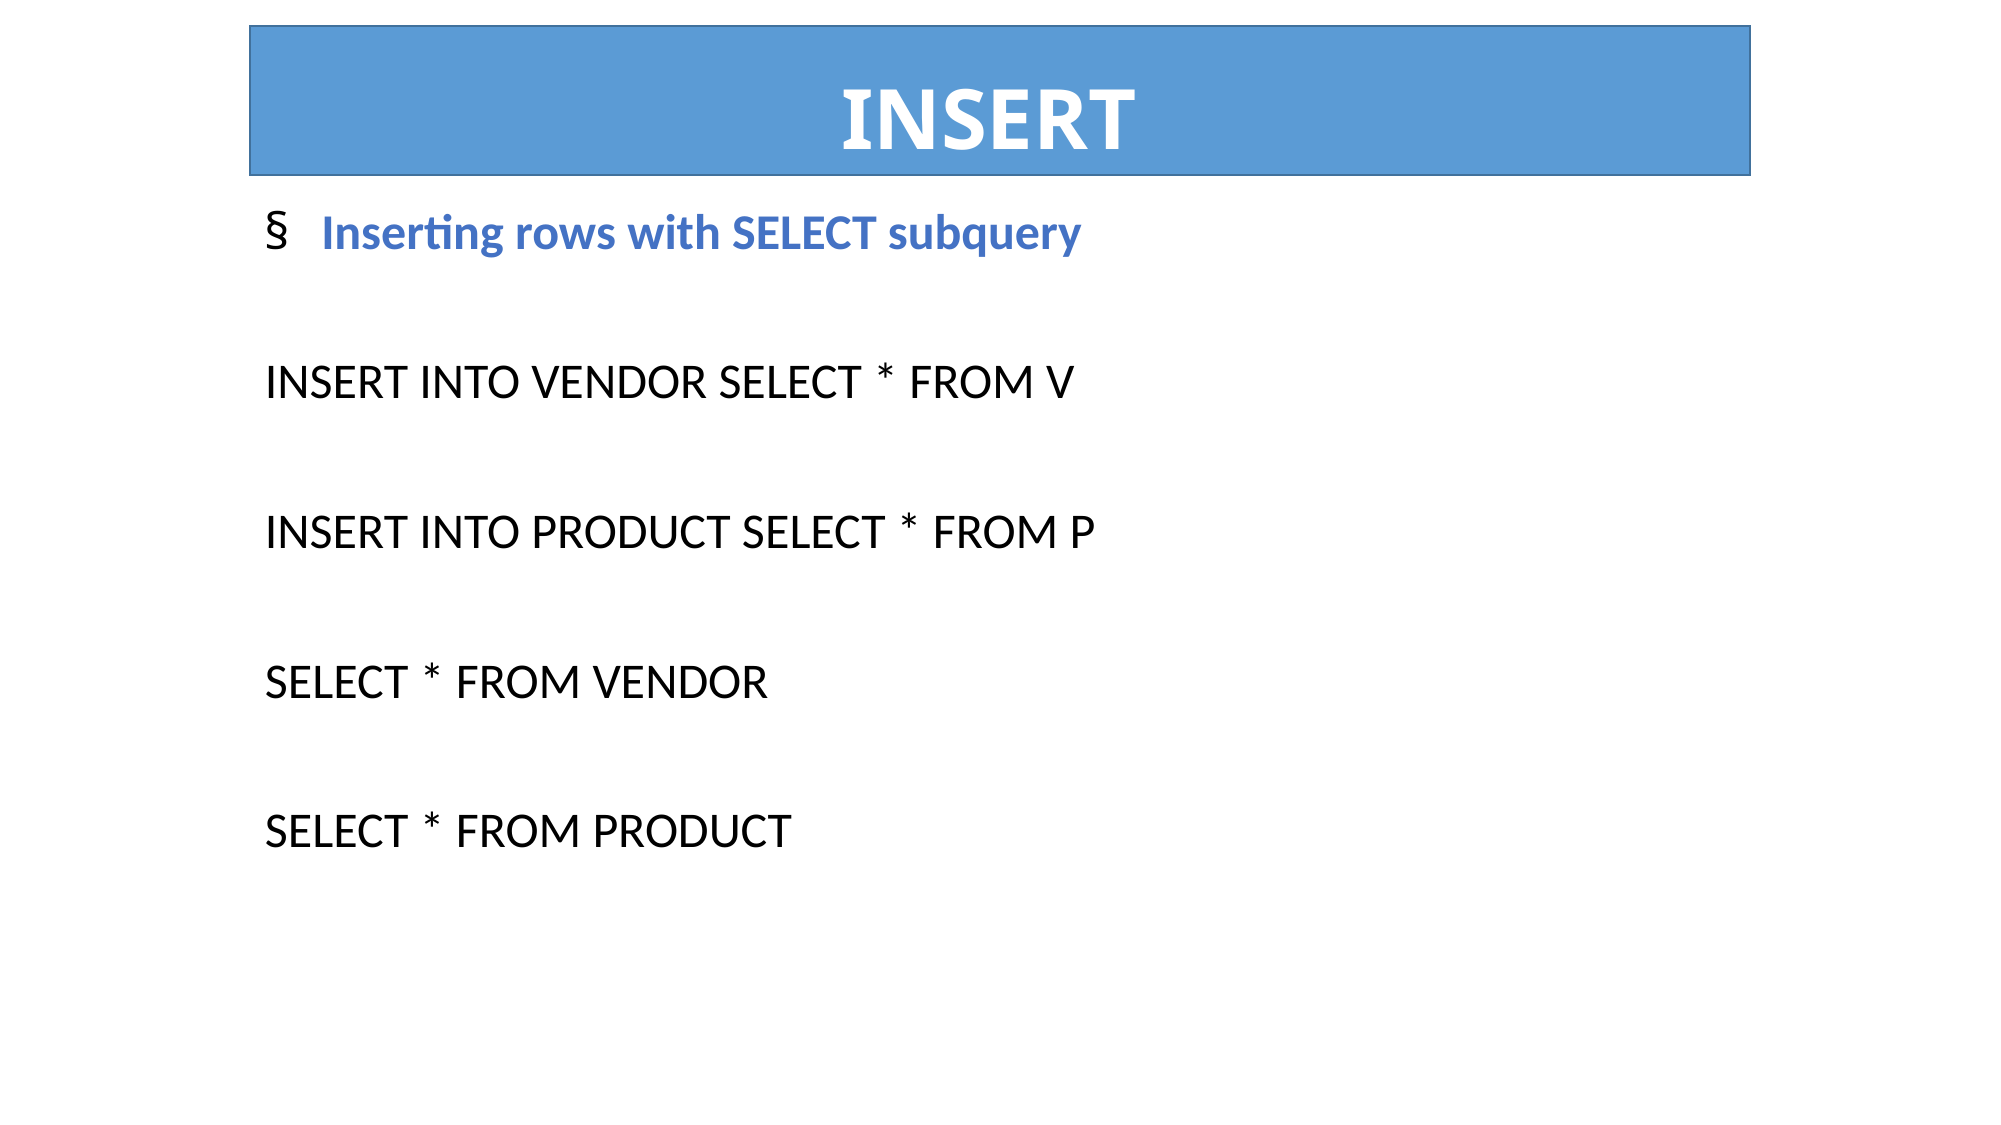

# INSERT
Inserting rows with SELECT subquery
INSERT INTO VENDOR SELECT * FROM V
INSERT INTO PRODUCT SELECT * FROM P
SELECT * FROM VENDOR
SELECT * FROM PRODUCT